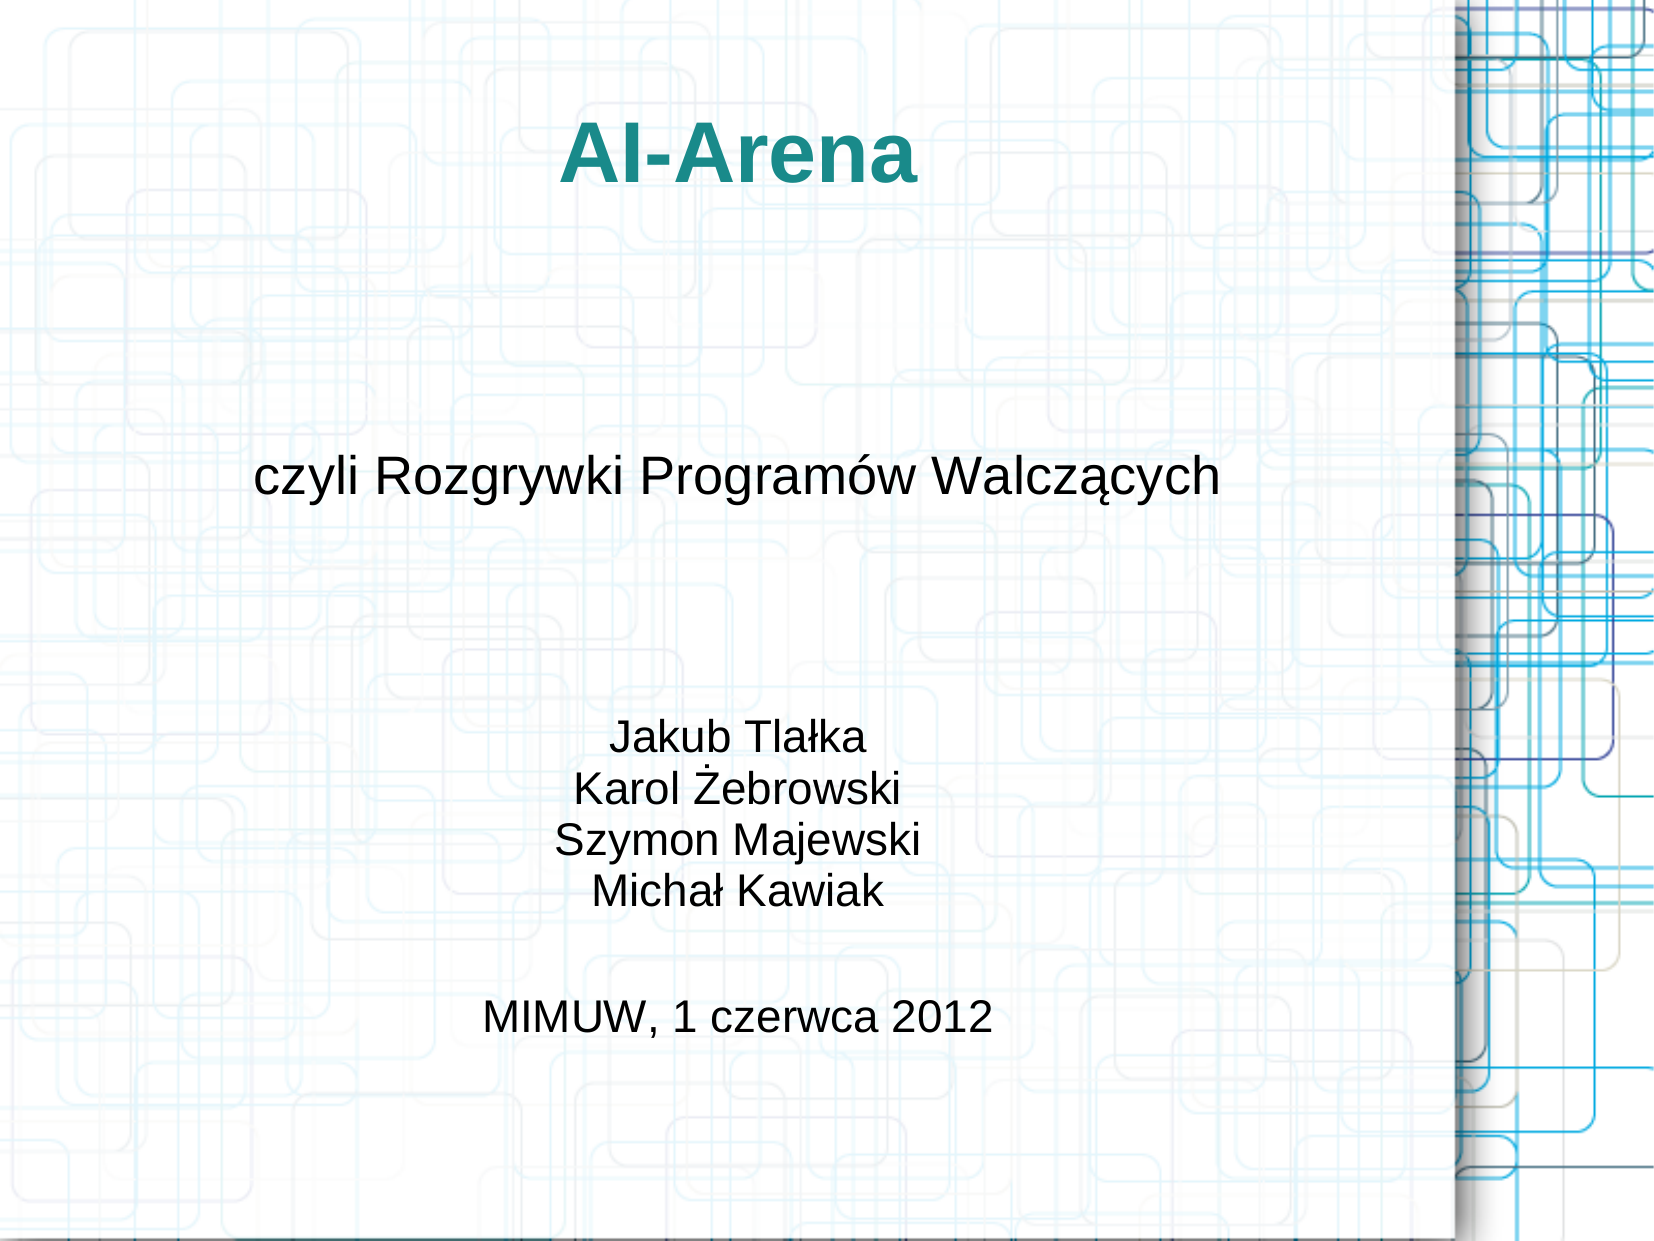

# AI-Arena
czyli Rozgrywki Programów Walczących
Jakub Tlałka
Karol Żebrowski
Szymon Majewski
Michał Kawiak
MIMUW, 1 czerwca 2012